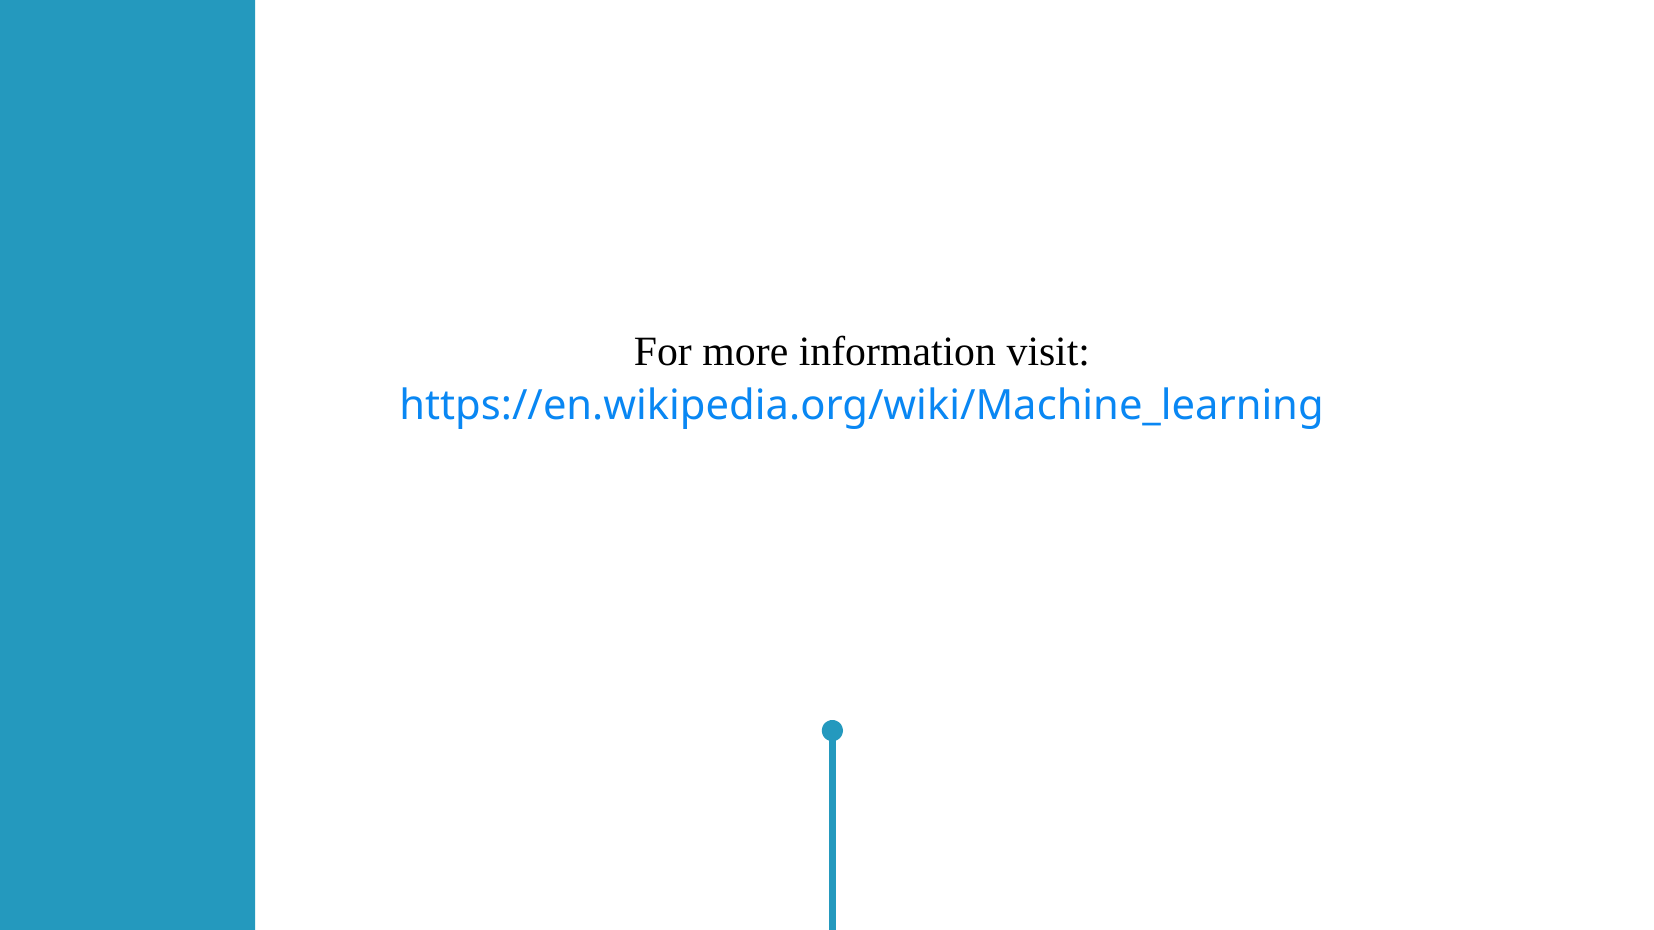

# Lorem Ipsum
For more information visit:
https://en.wikipedia.org/wiki/Machine_learning